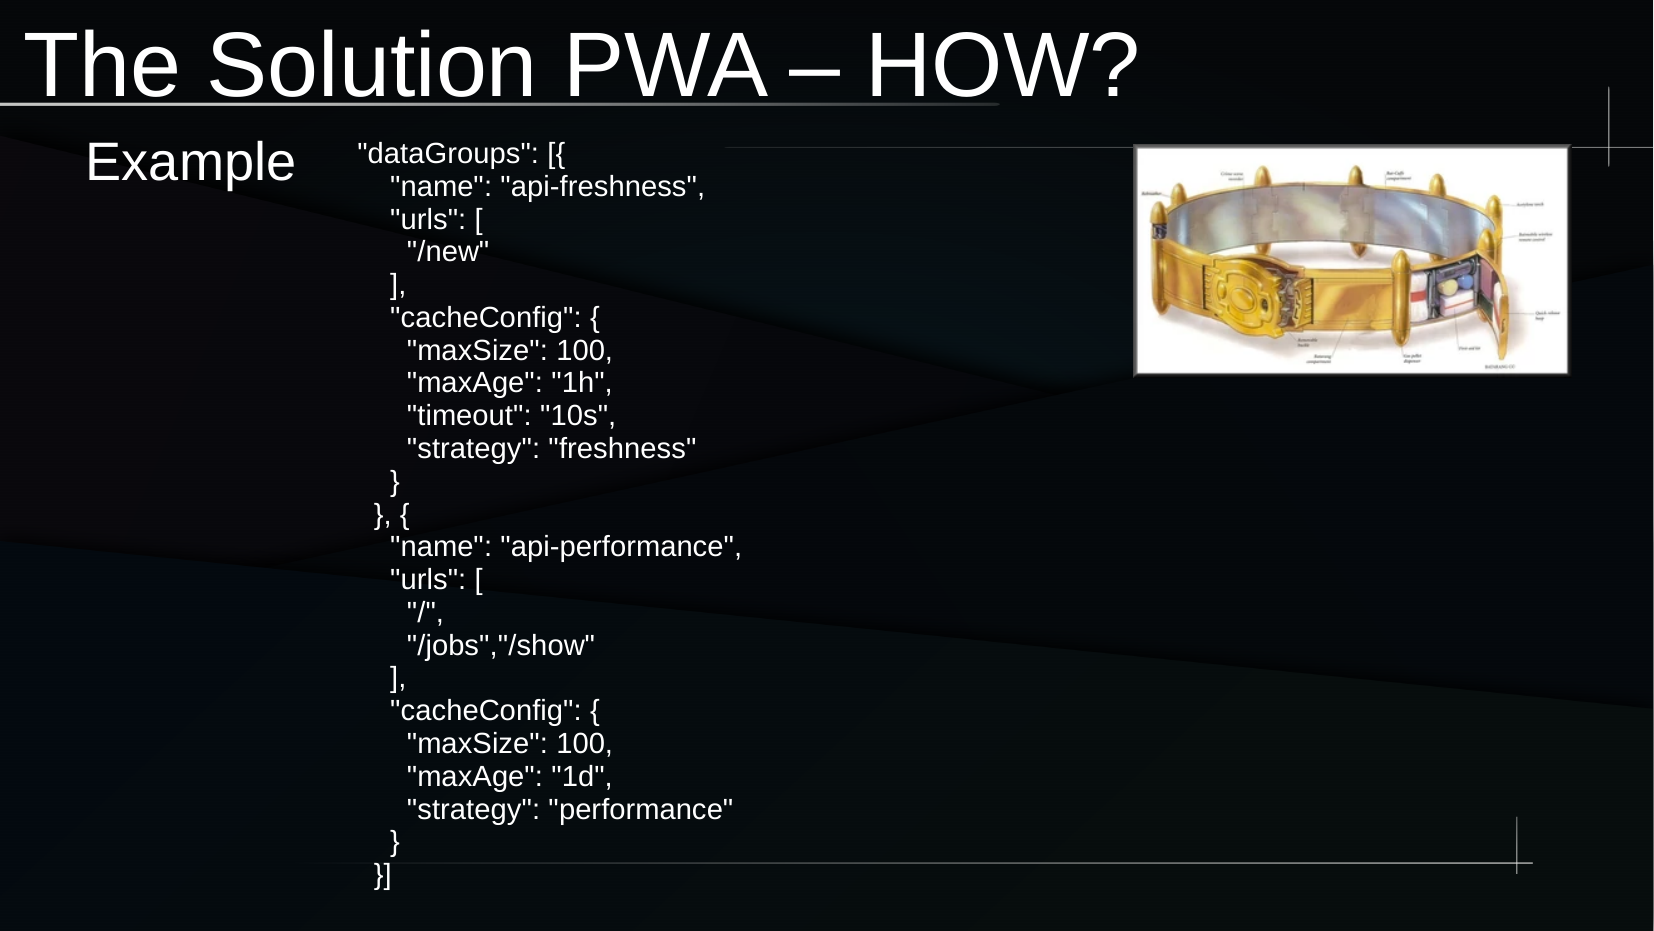

# The Solution PWA – HOW?
Example
"dataGroups": [{
 "name": "api-freshness",
 "urls": [
 "/new"
 ],
 "cacheConfig": {
 "maxSize": 100,
 "maxAge": "1h",
 "timeout": "10s",
 "strategy": "freshness"
 }
 }, {
 "name": "api-performance",
 "urls": [
 "/",
 "/jobs","/show"
 ],
 "cacheConfig": {
 "maxSize": 100,
 "maxAge": "1d",
 "strategy": "performance"
 }
 }]